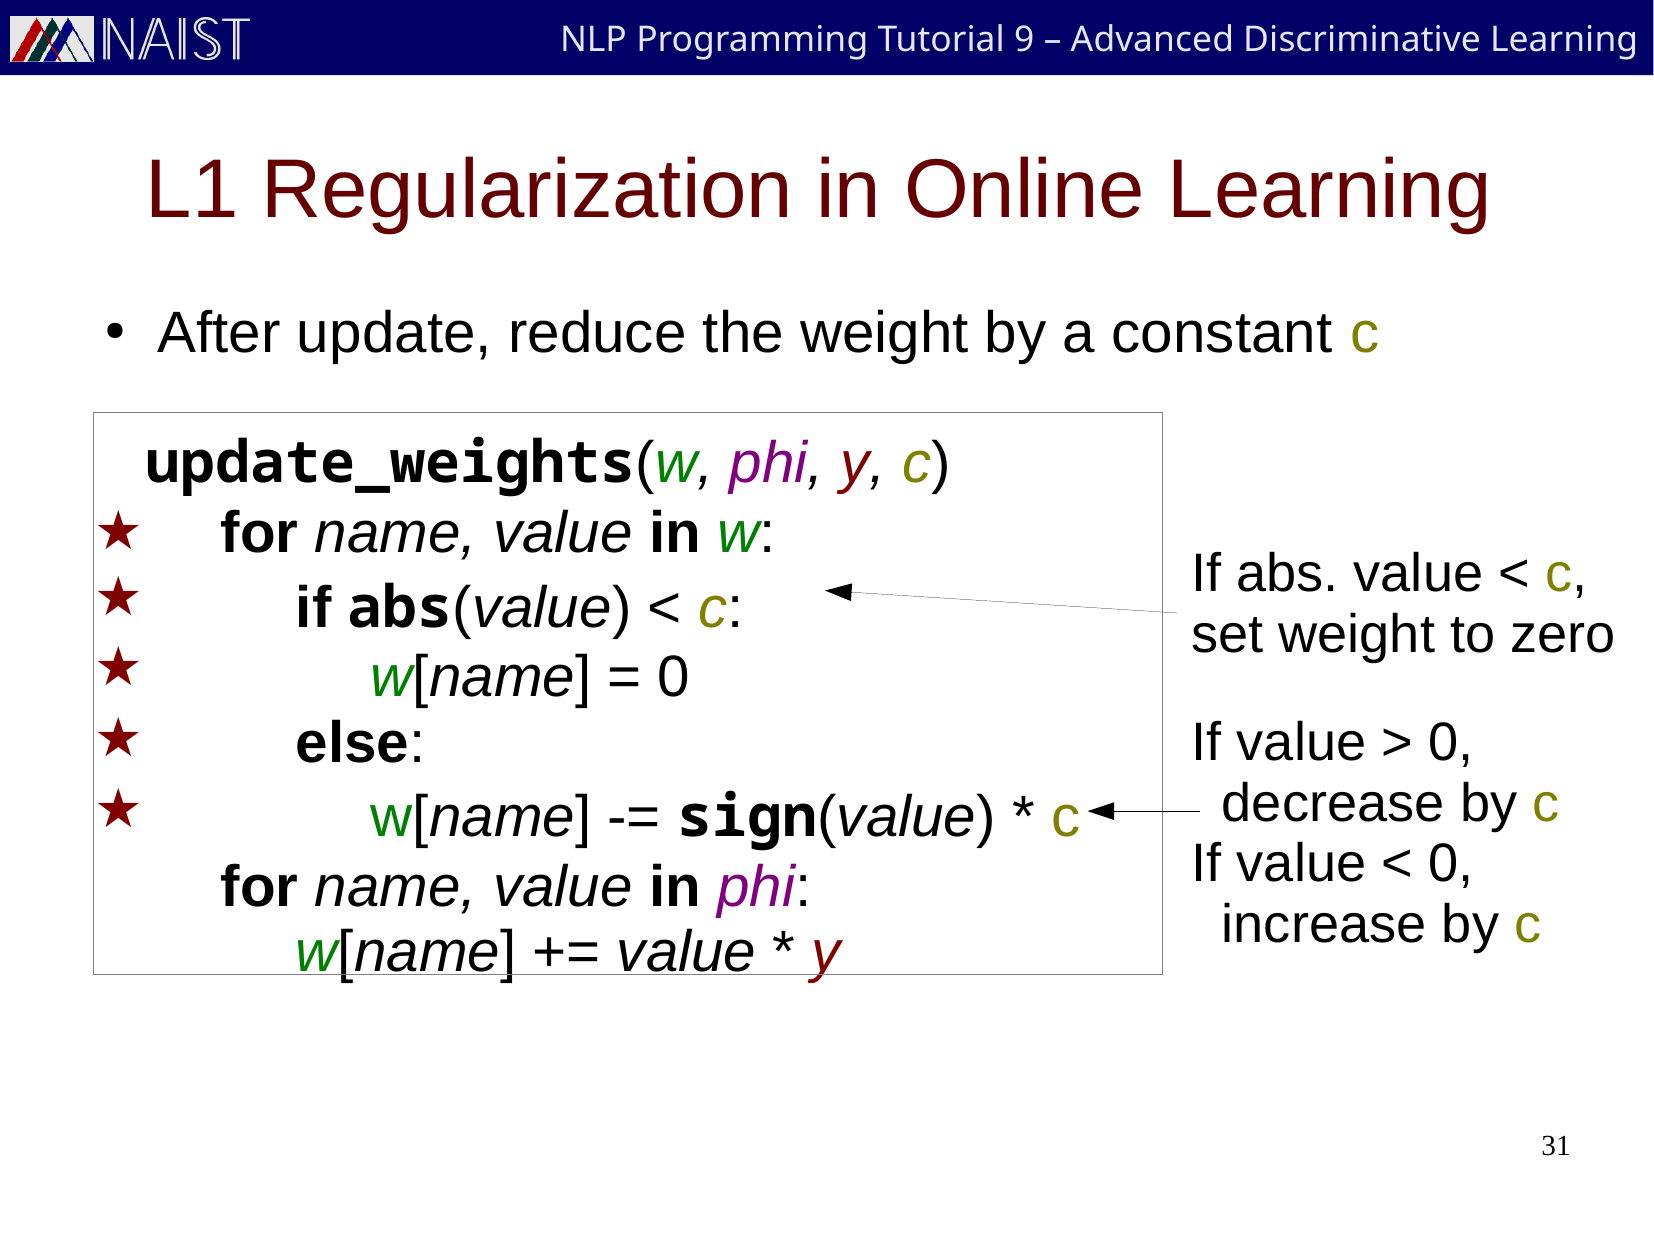

# L1 Regularization in Online Learning
After update, reduce the weight by a constant c
update_weights(w, phi, y, c)
	for name, value in w:
		if abs(value) < c:
			w[name] = 0
		else:
			w[name] -= sign(value) * c
	for name, value in phi:
		w[name] += value * y
★
If abs. value < c,
set weight to zero
★
★
★
If value > 0,
 decrease by c
If value < 0,
 increase by c
★
31